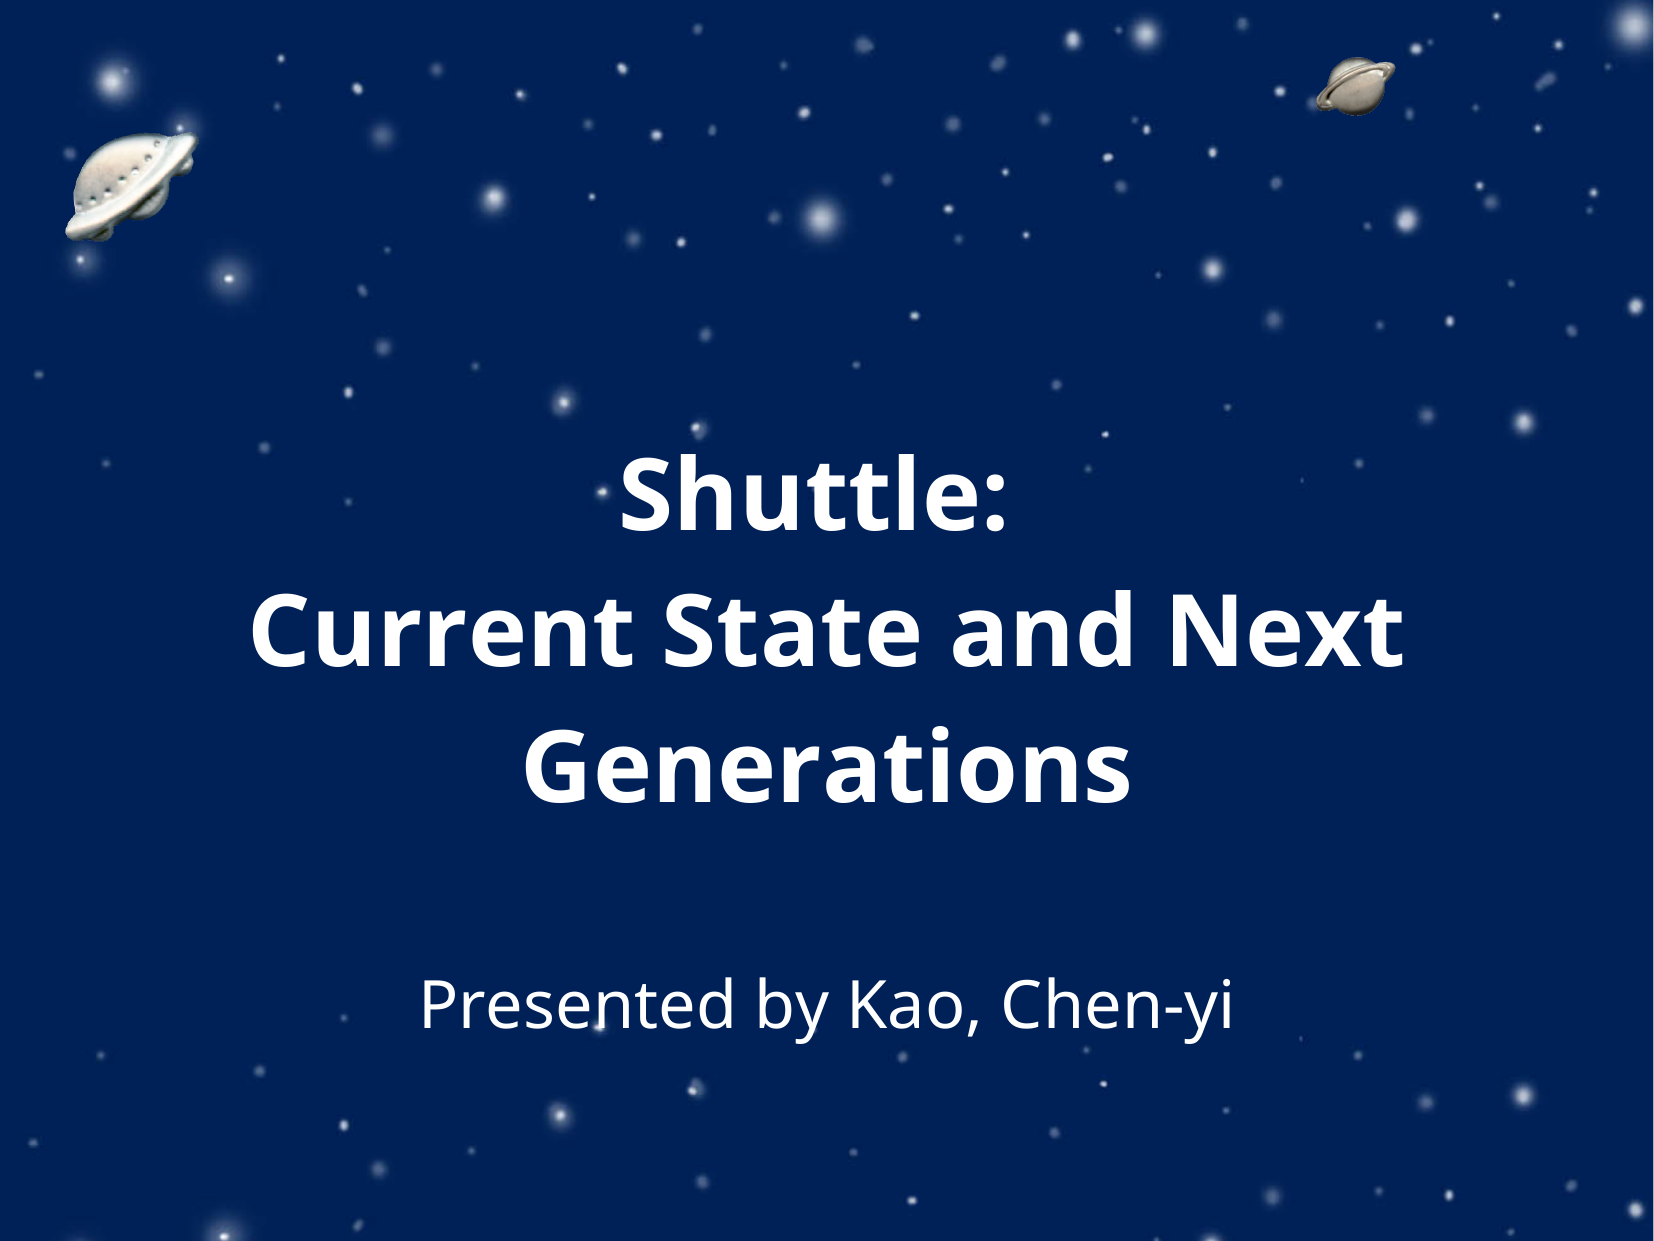

#
Shuttle:
Current State and Next Generations
Presented by Kao, Chen-yi